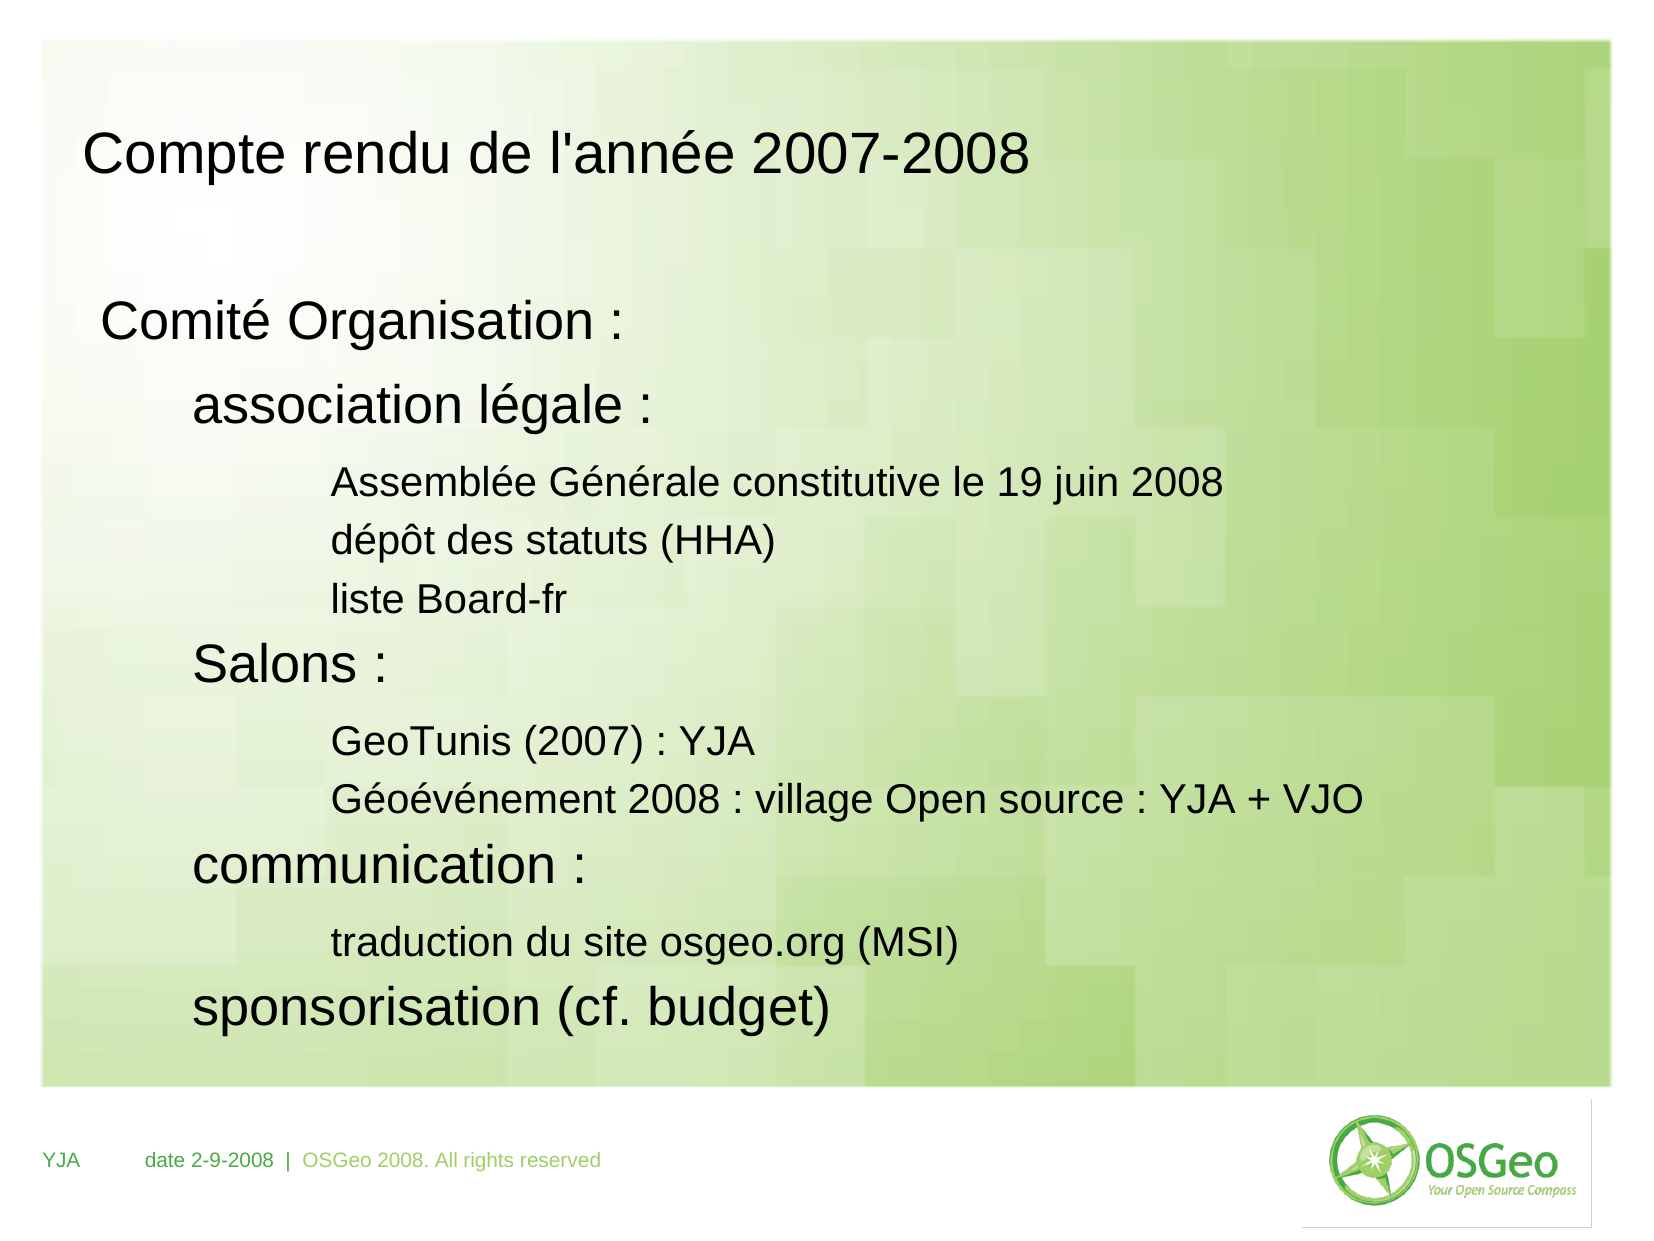

# Compte rendu de l'année 2007-2008
Comité Organisation :
 association légale :
Assemblée Générale constitutive le 19 juin 2008
dépôt des statuts (HHA)
liste Board-fr
 Salons :
GeoTunis (2007) : YJA
Géoévénement 2008 : village Open source : YJA + VJO
 communication :
traduction du site osgeo.org (MSI)
 sponsorisation (cf. budget)